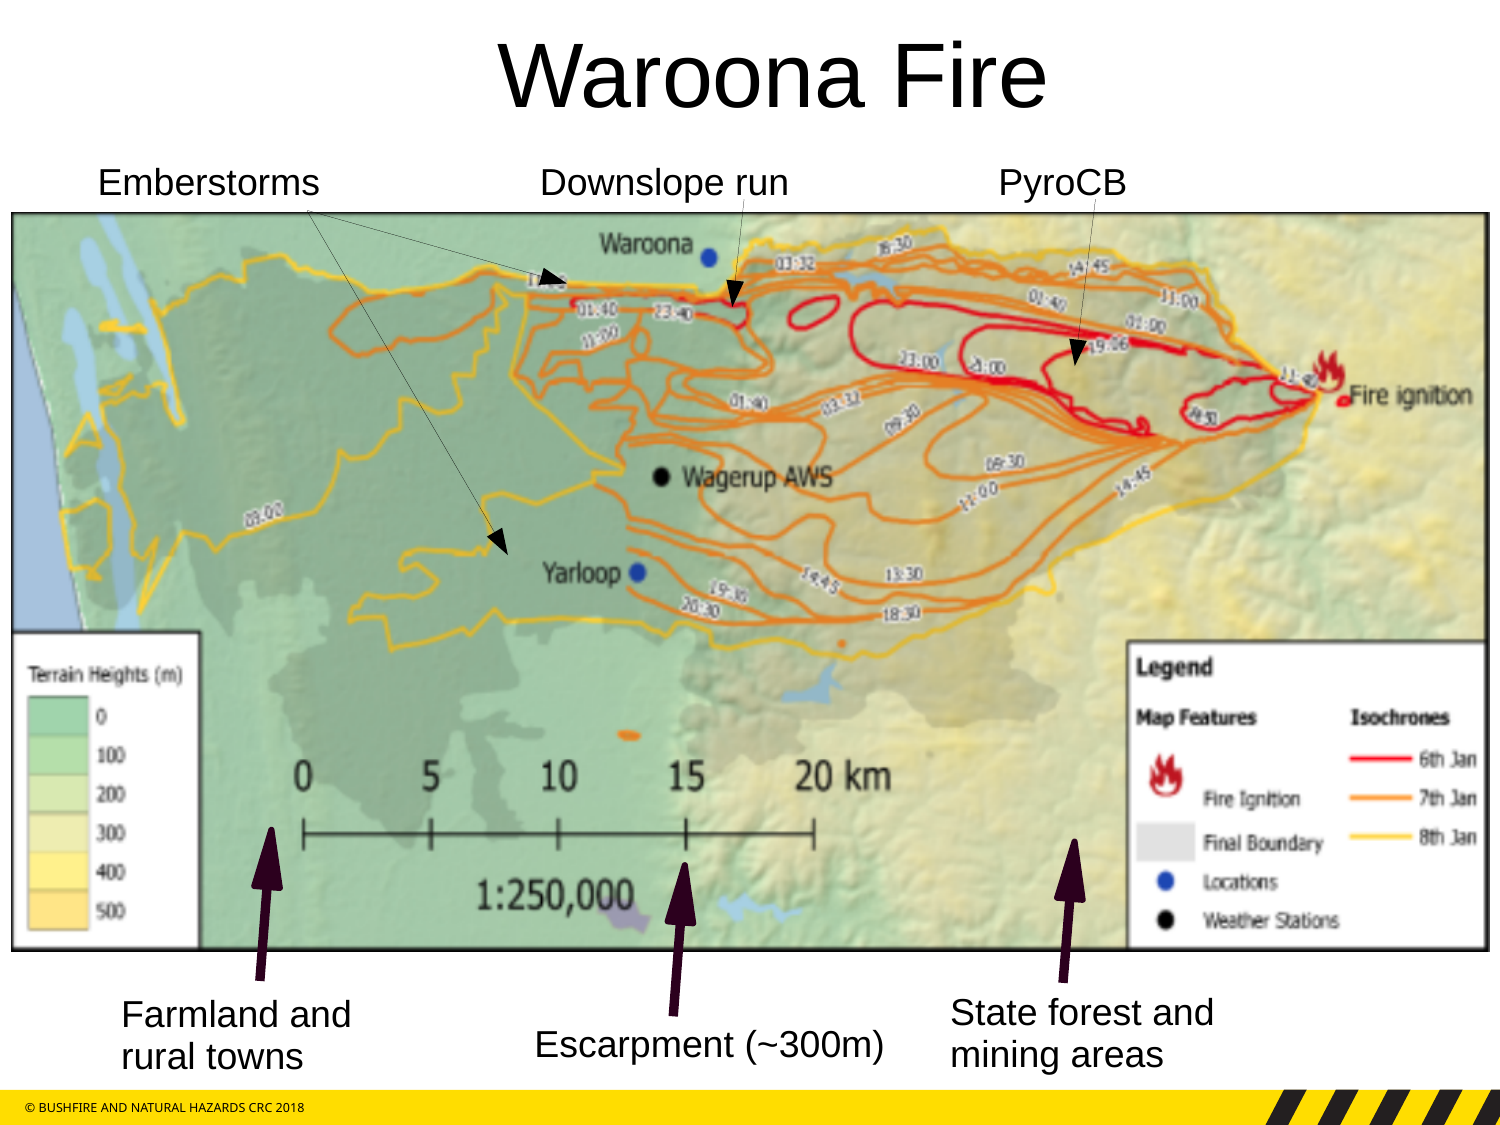

# Waroona Fire
Emberstorms Downslope run PyroCB
State forest and
mining areas
Farmland and
rural towns
Escarpment (~300m)